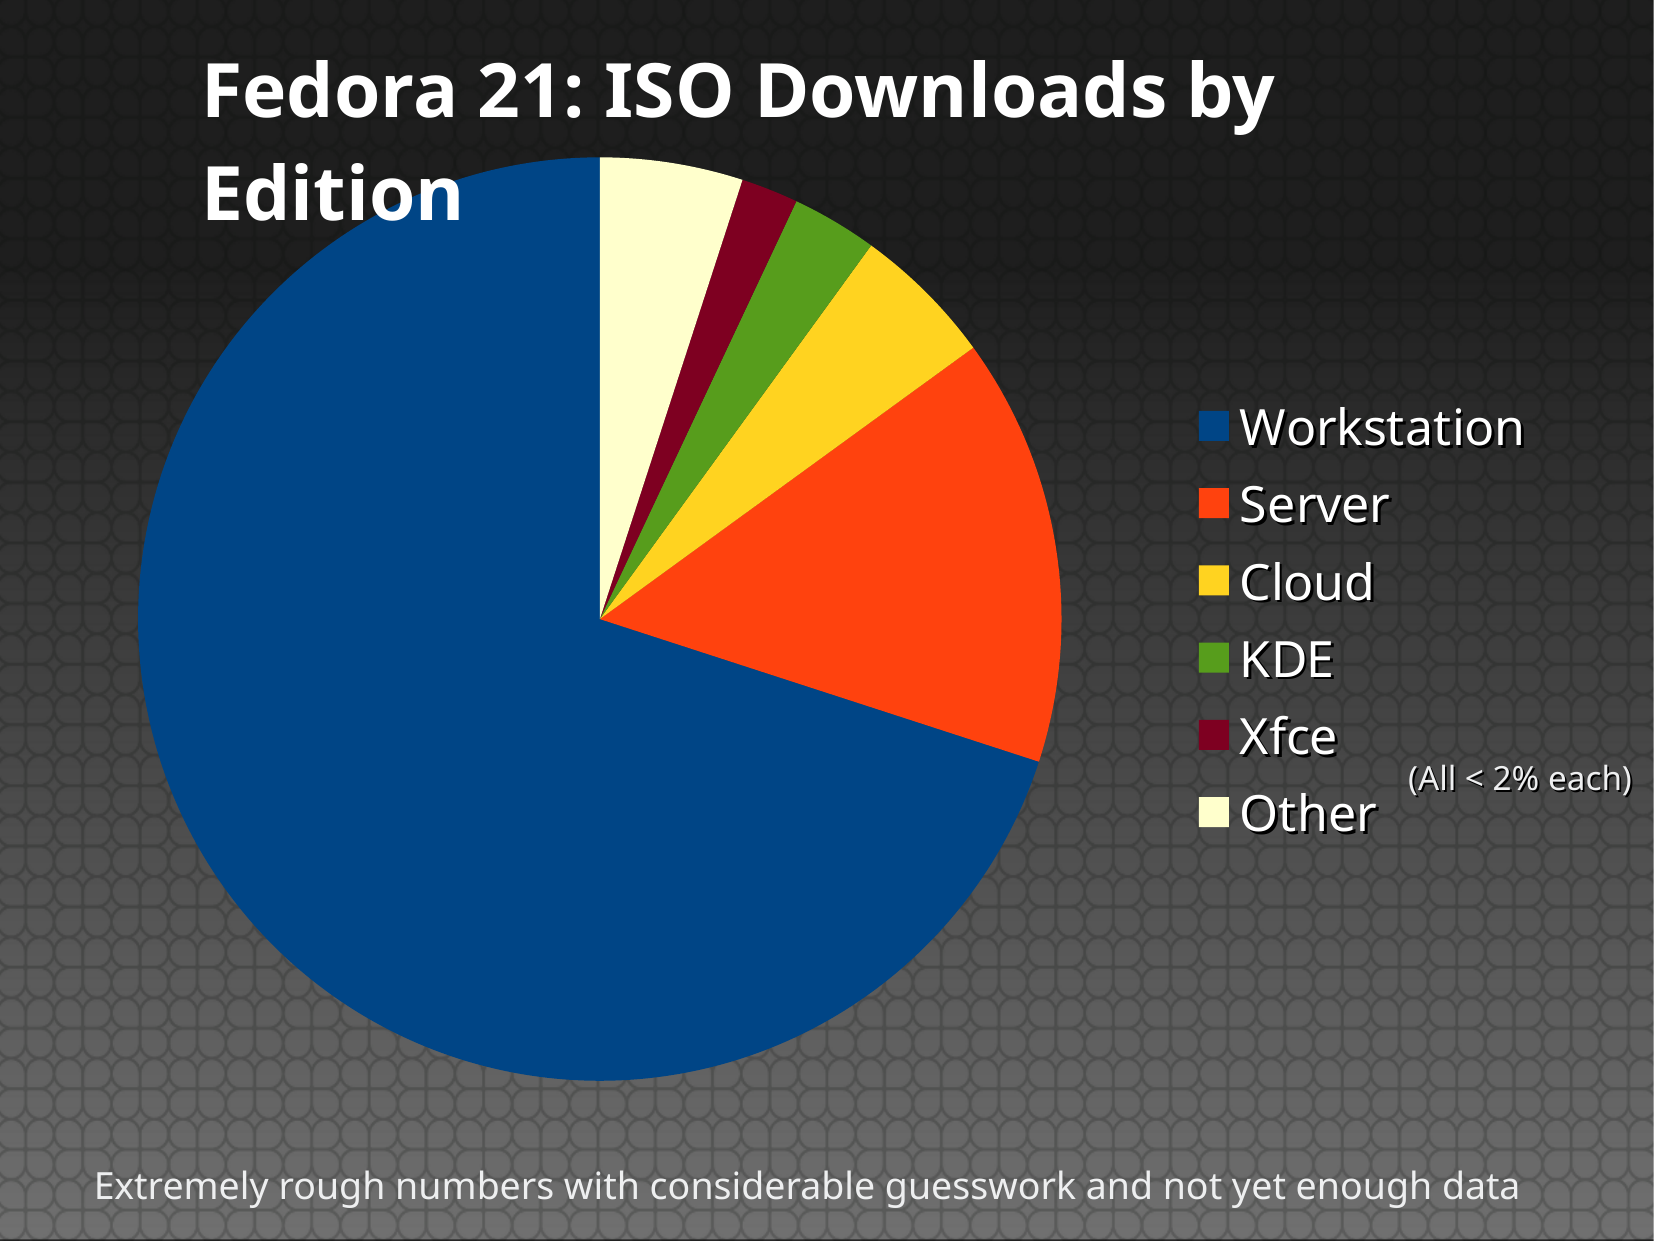

Fedora 21: ISO Downloads by Edition
### Chart
| Category | ISO Downloads |
|---|---|
| Workstation | 70.0 |
| Server | 15.0 |
| Cloud | 5.0 |
| KDE | 3.0 |
| Xfce | 2.0 |
| Other | 5.0 |(All < 2% each)
Extremely rough numbers with considerable guesswork and not yet enough data